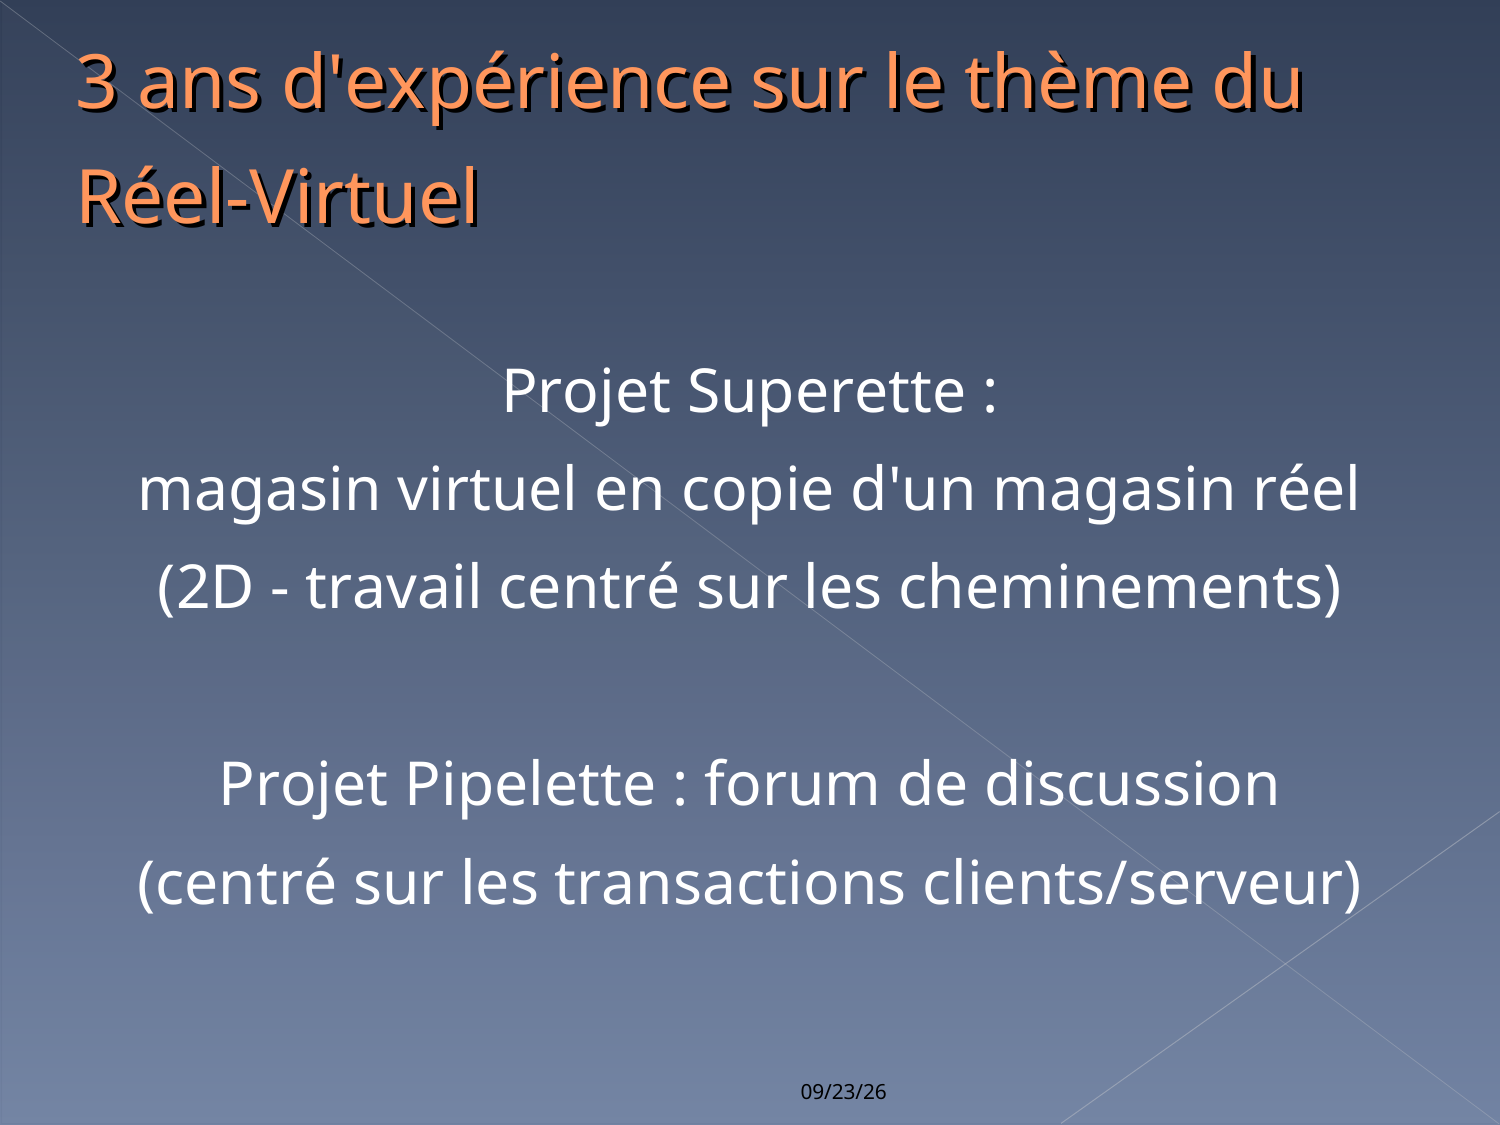

# 3 ans d'expérience sur le thème du Réel-Virtuel
Projet Superette :
magasin virtuel en copie d'un magasin réel
(2D - travail centré sur les cheminements)
Projet Pipelette : forum de discussion
(centré sur les transactions clients/serveur)